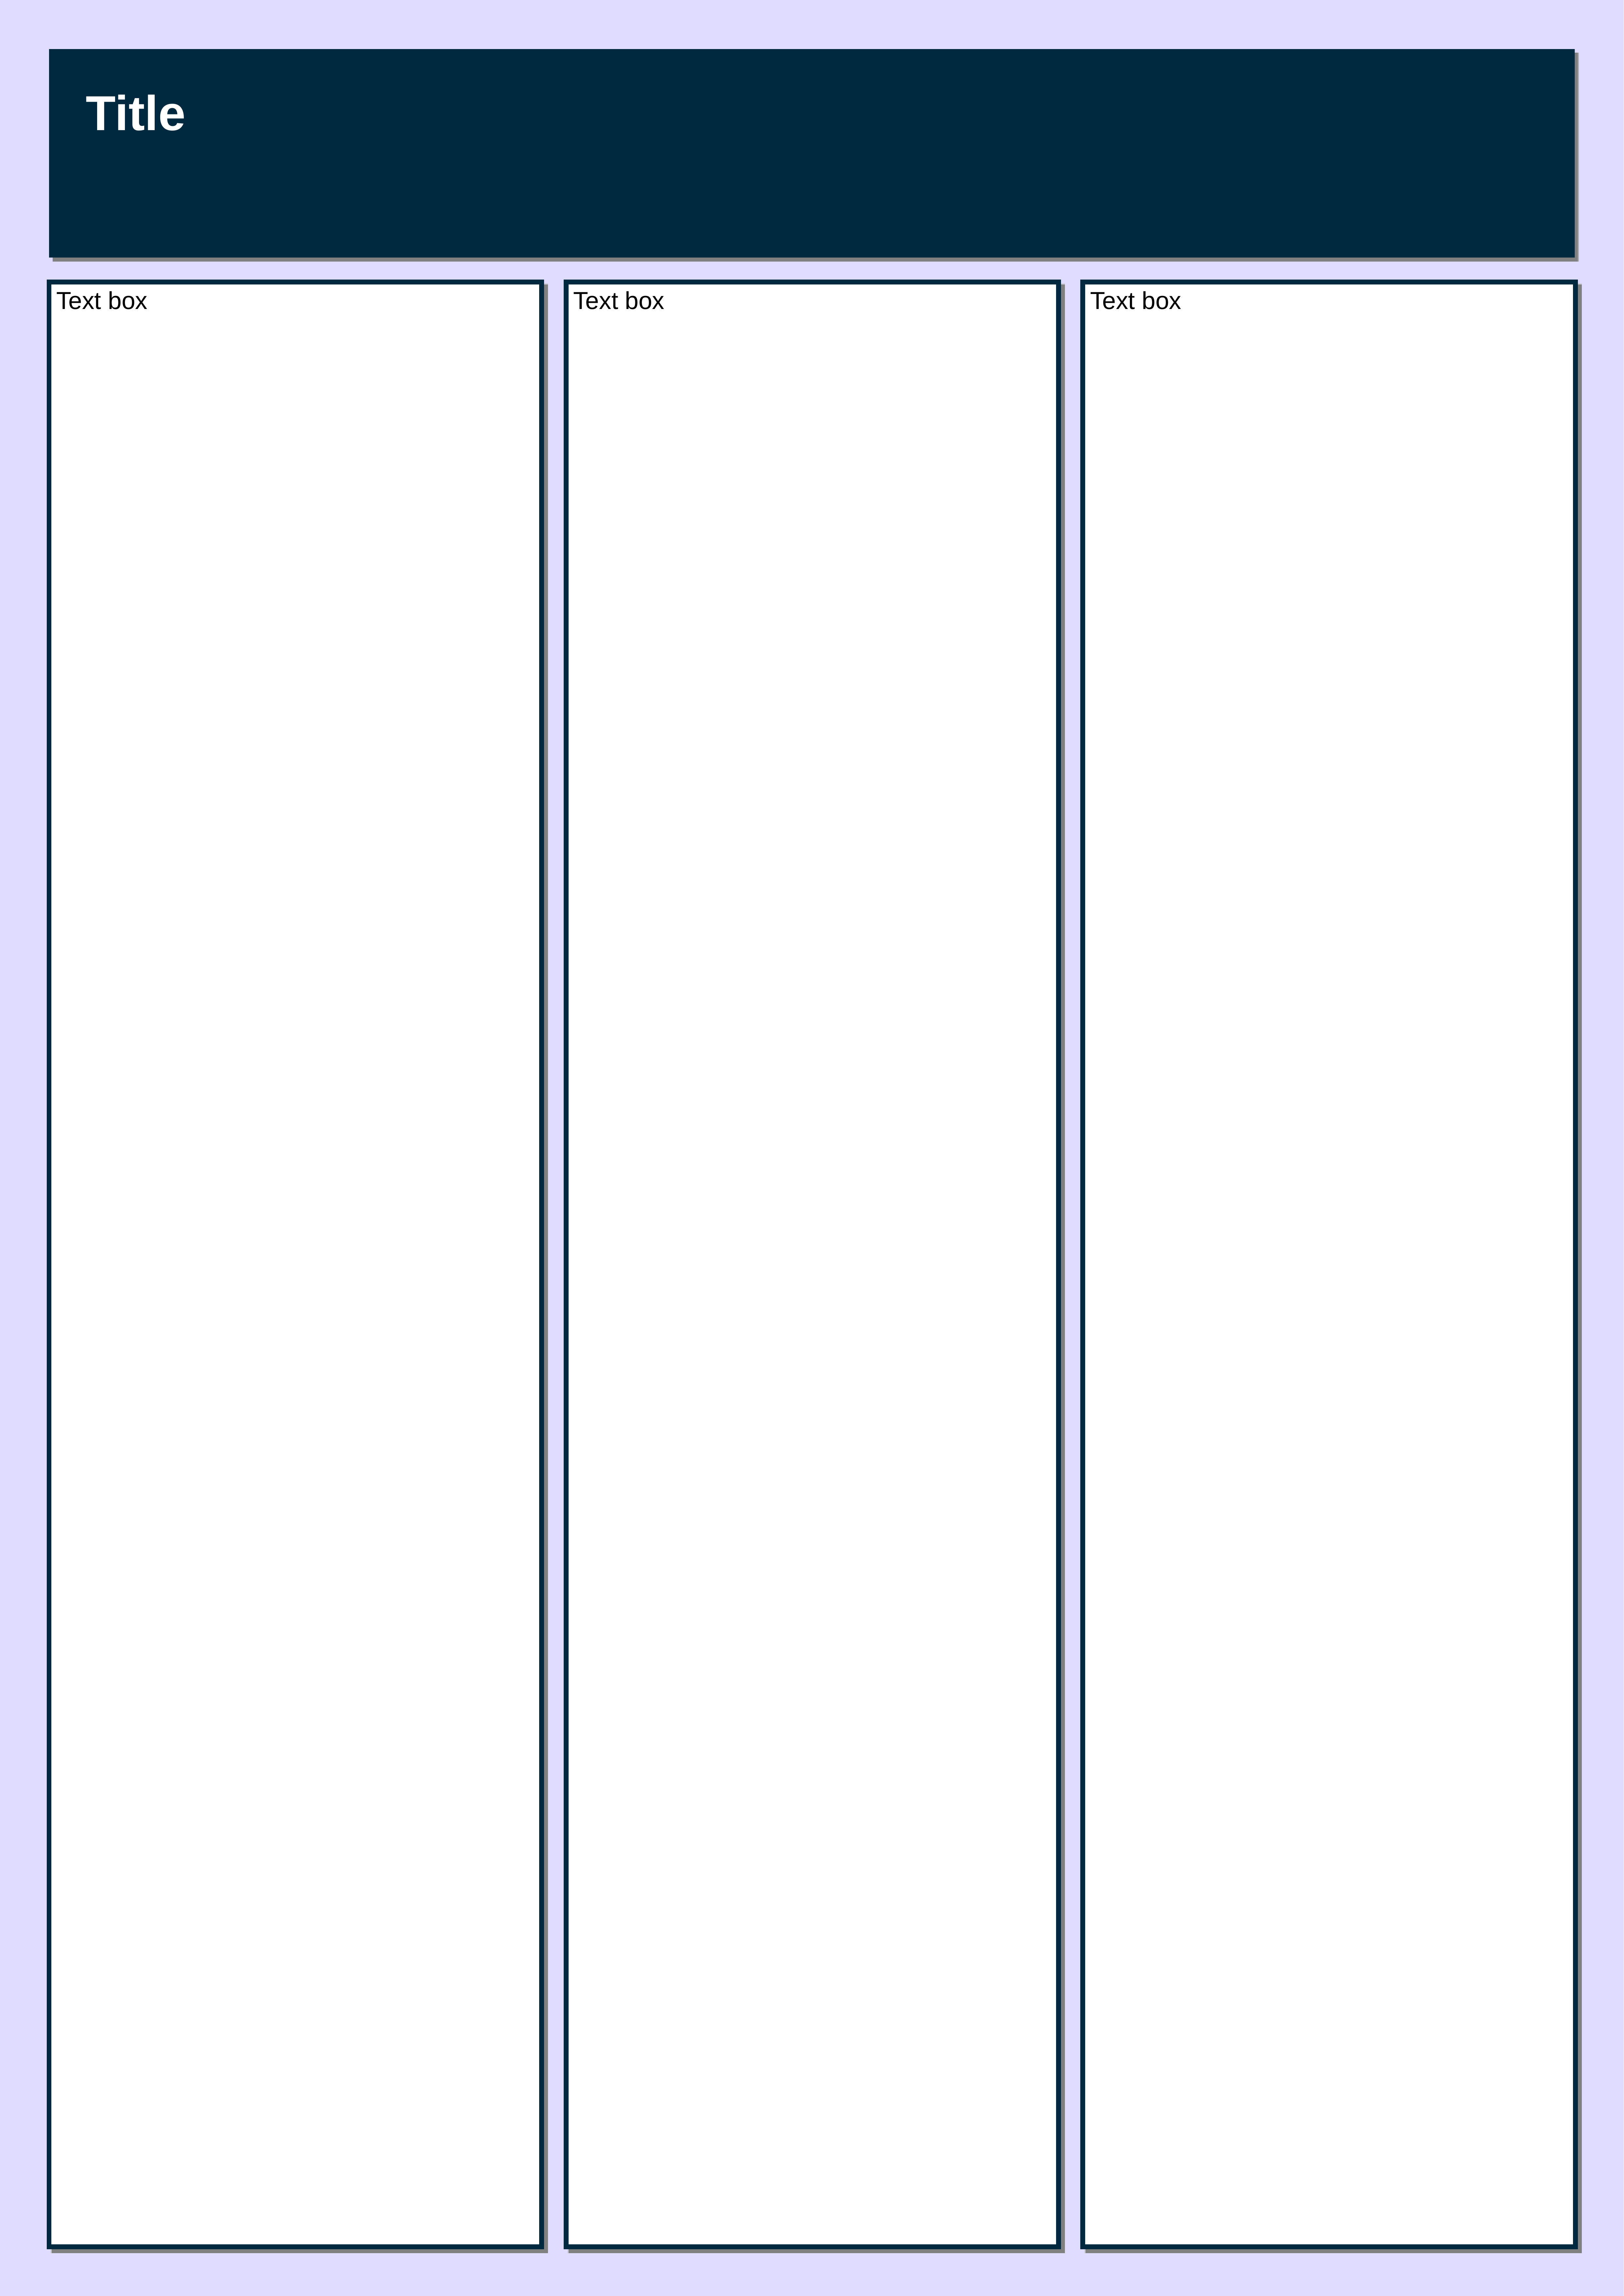

Title
Text box
Text box
Text box